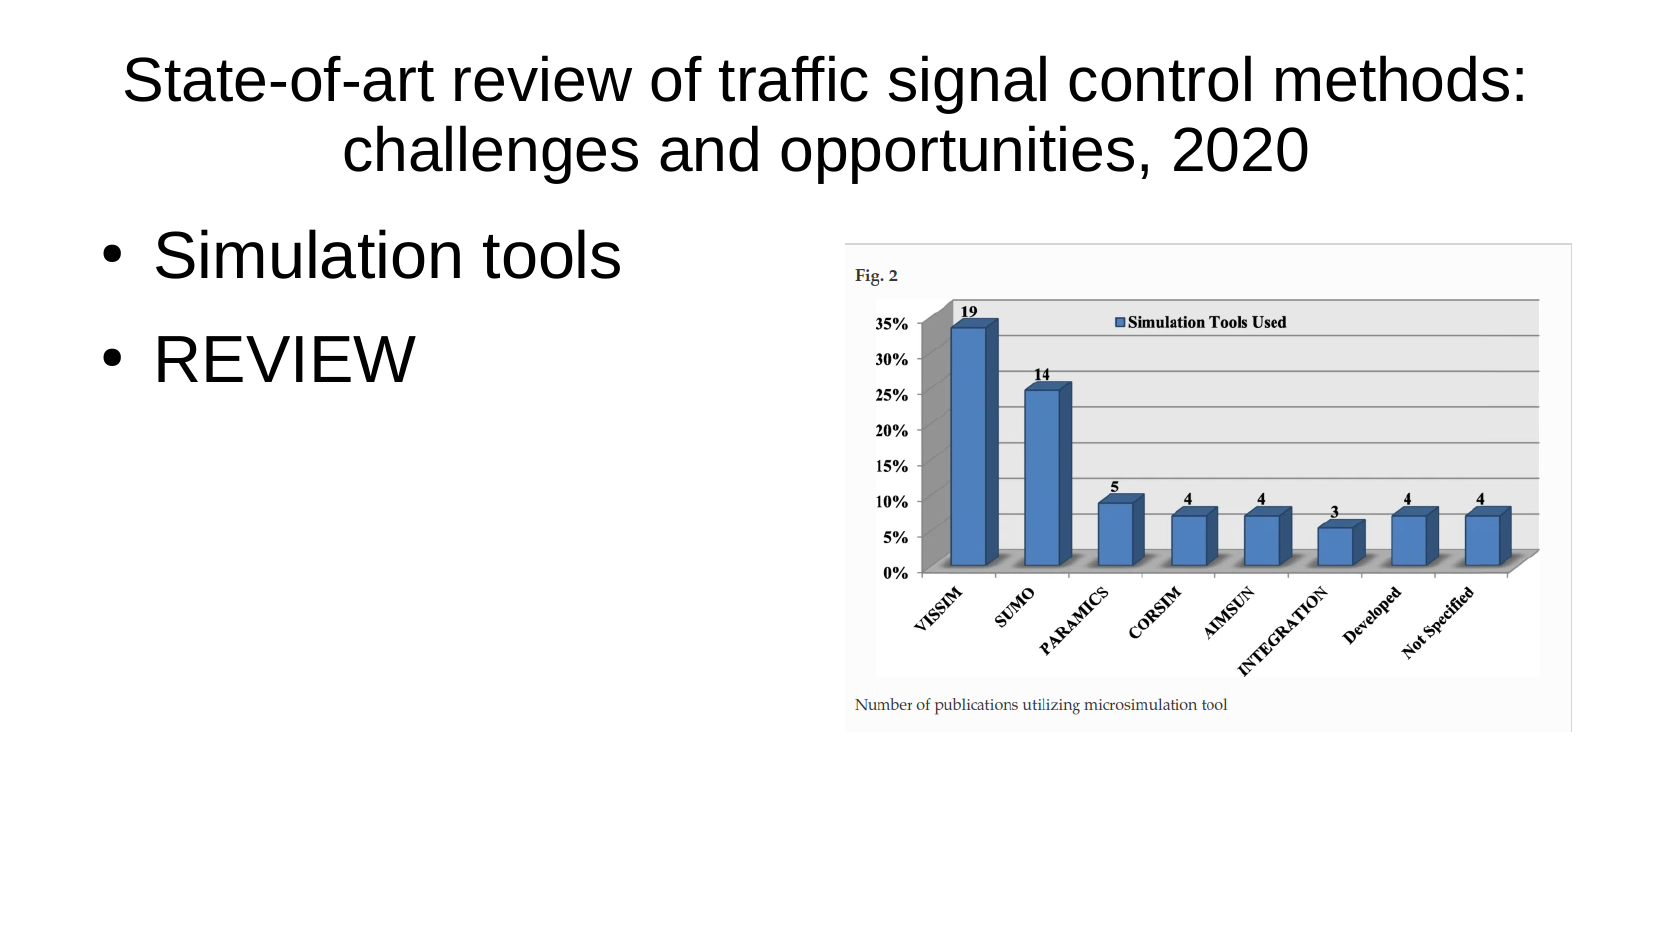

# State-of-art review of traffic signal control methods: challenges and opportunities, 2020
Simulation tools
REVIEW